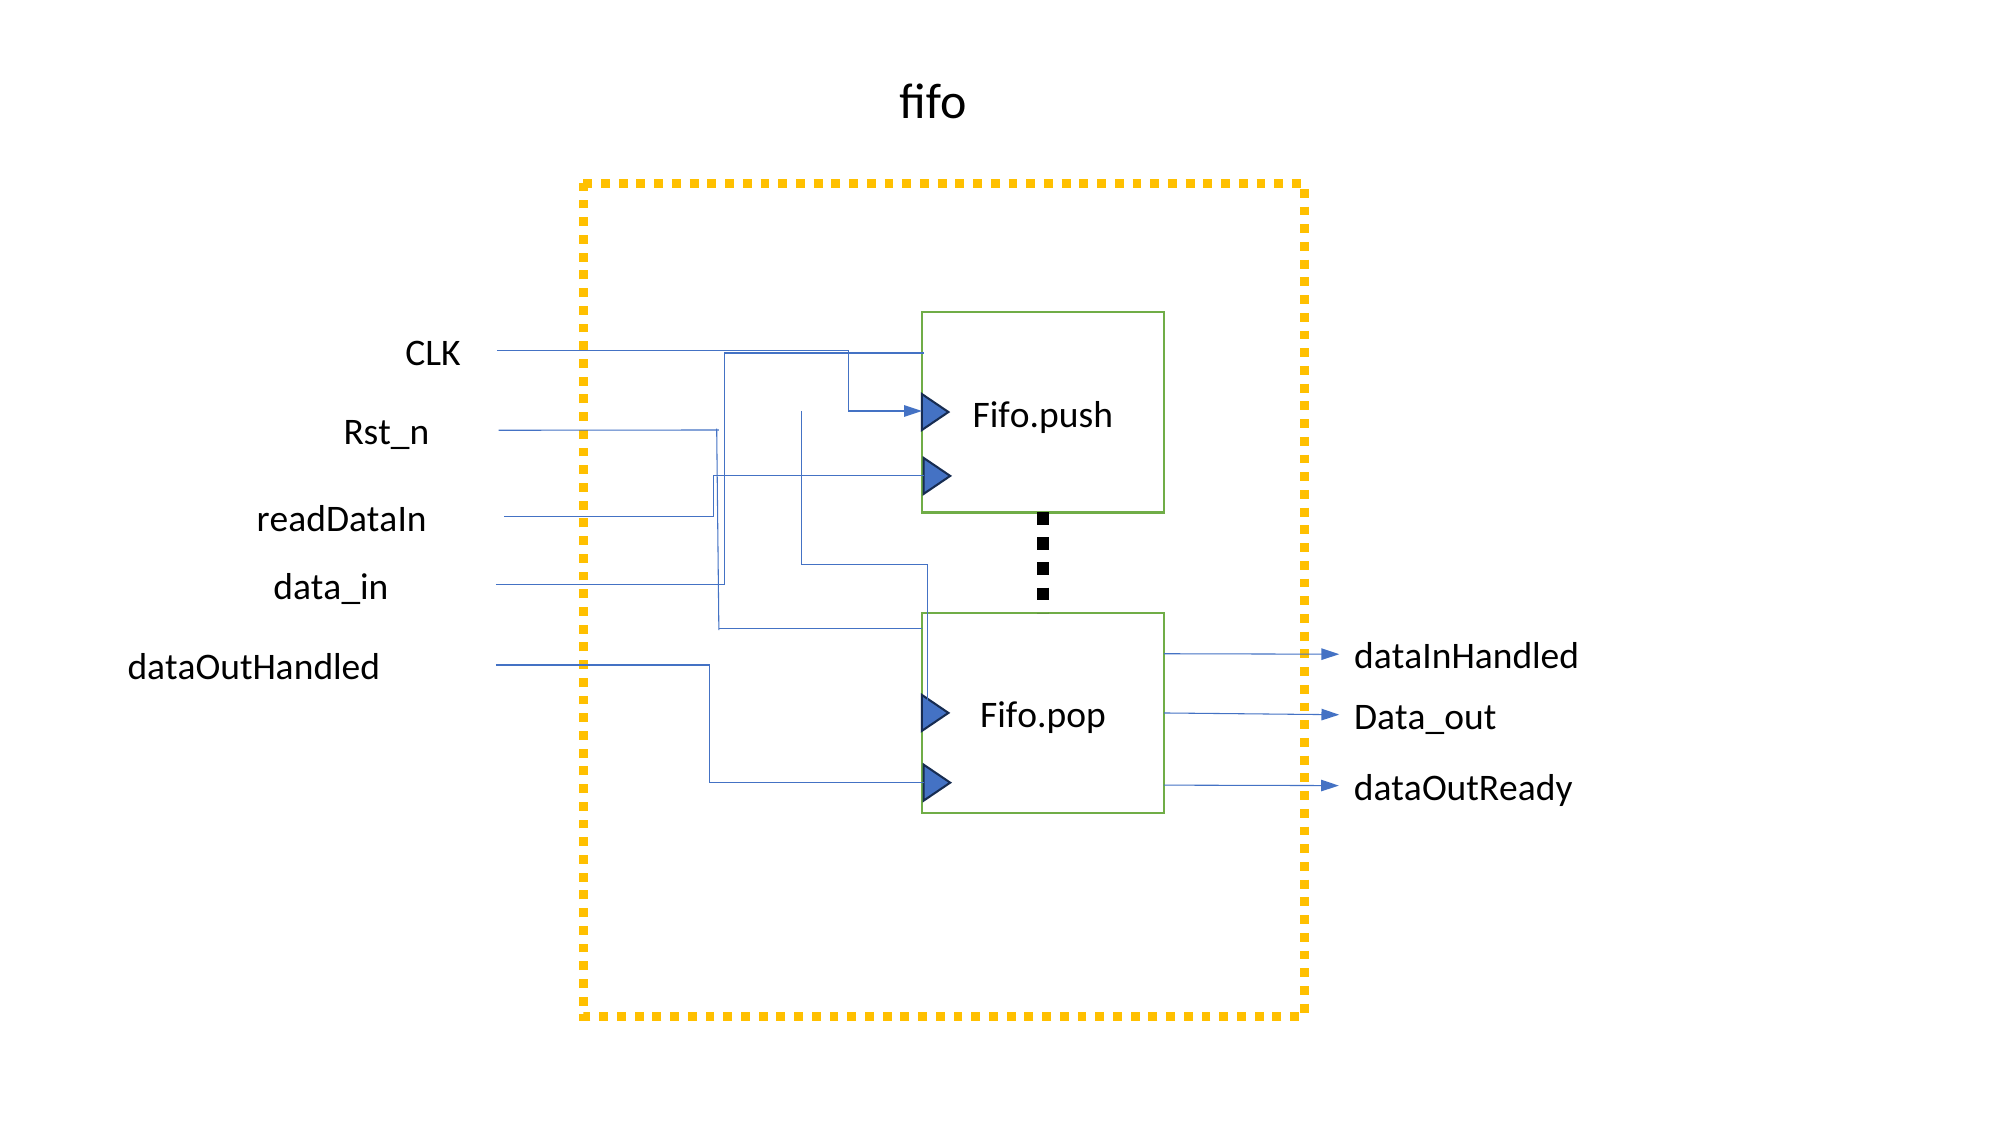

fifo
Fifo.push
CLK
Rst_n
readDataIn
data_in
Fifo.pop
dataInHandled
dataOutHandled
Data_out
dataOutReady